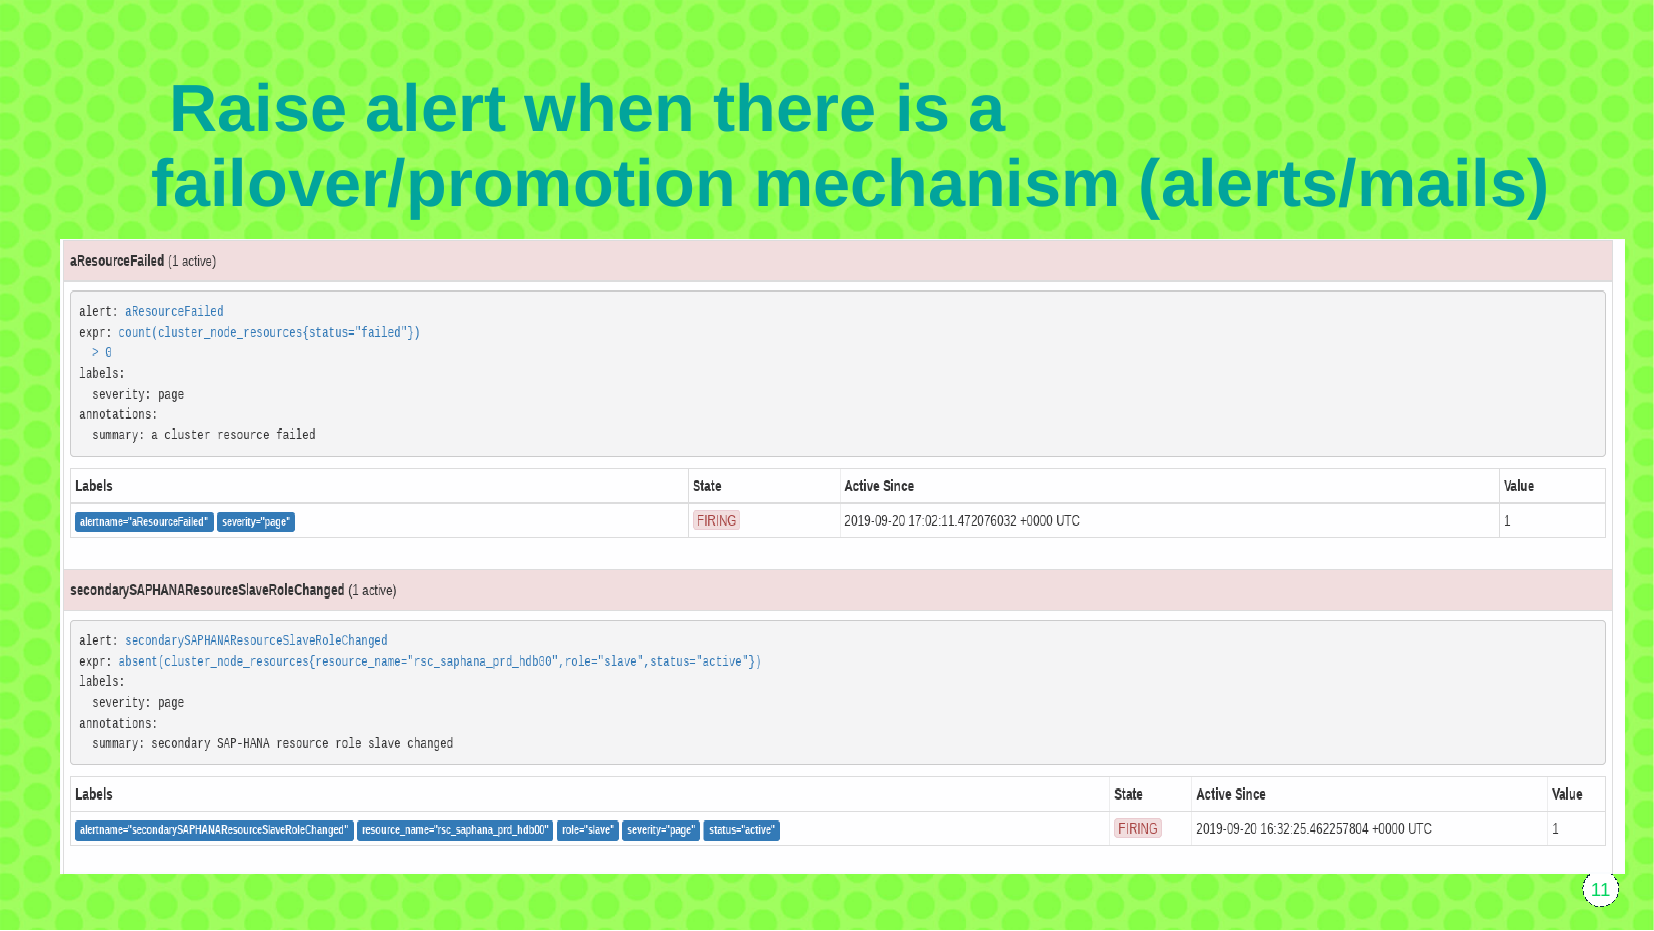

# Raise alert when there is a failover/promotion mechanism (alerts/mails)
11